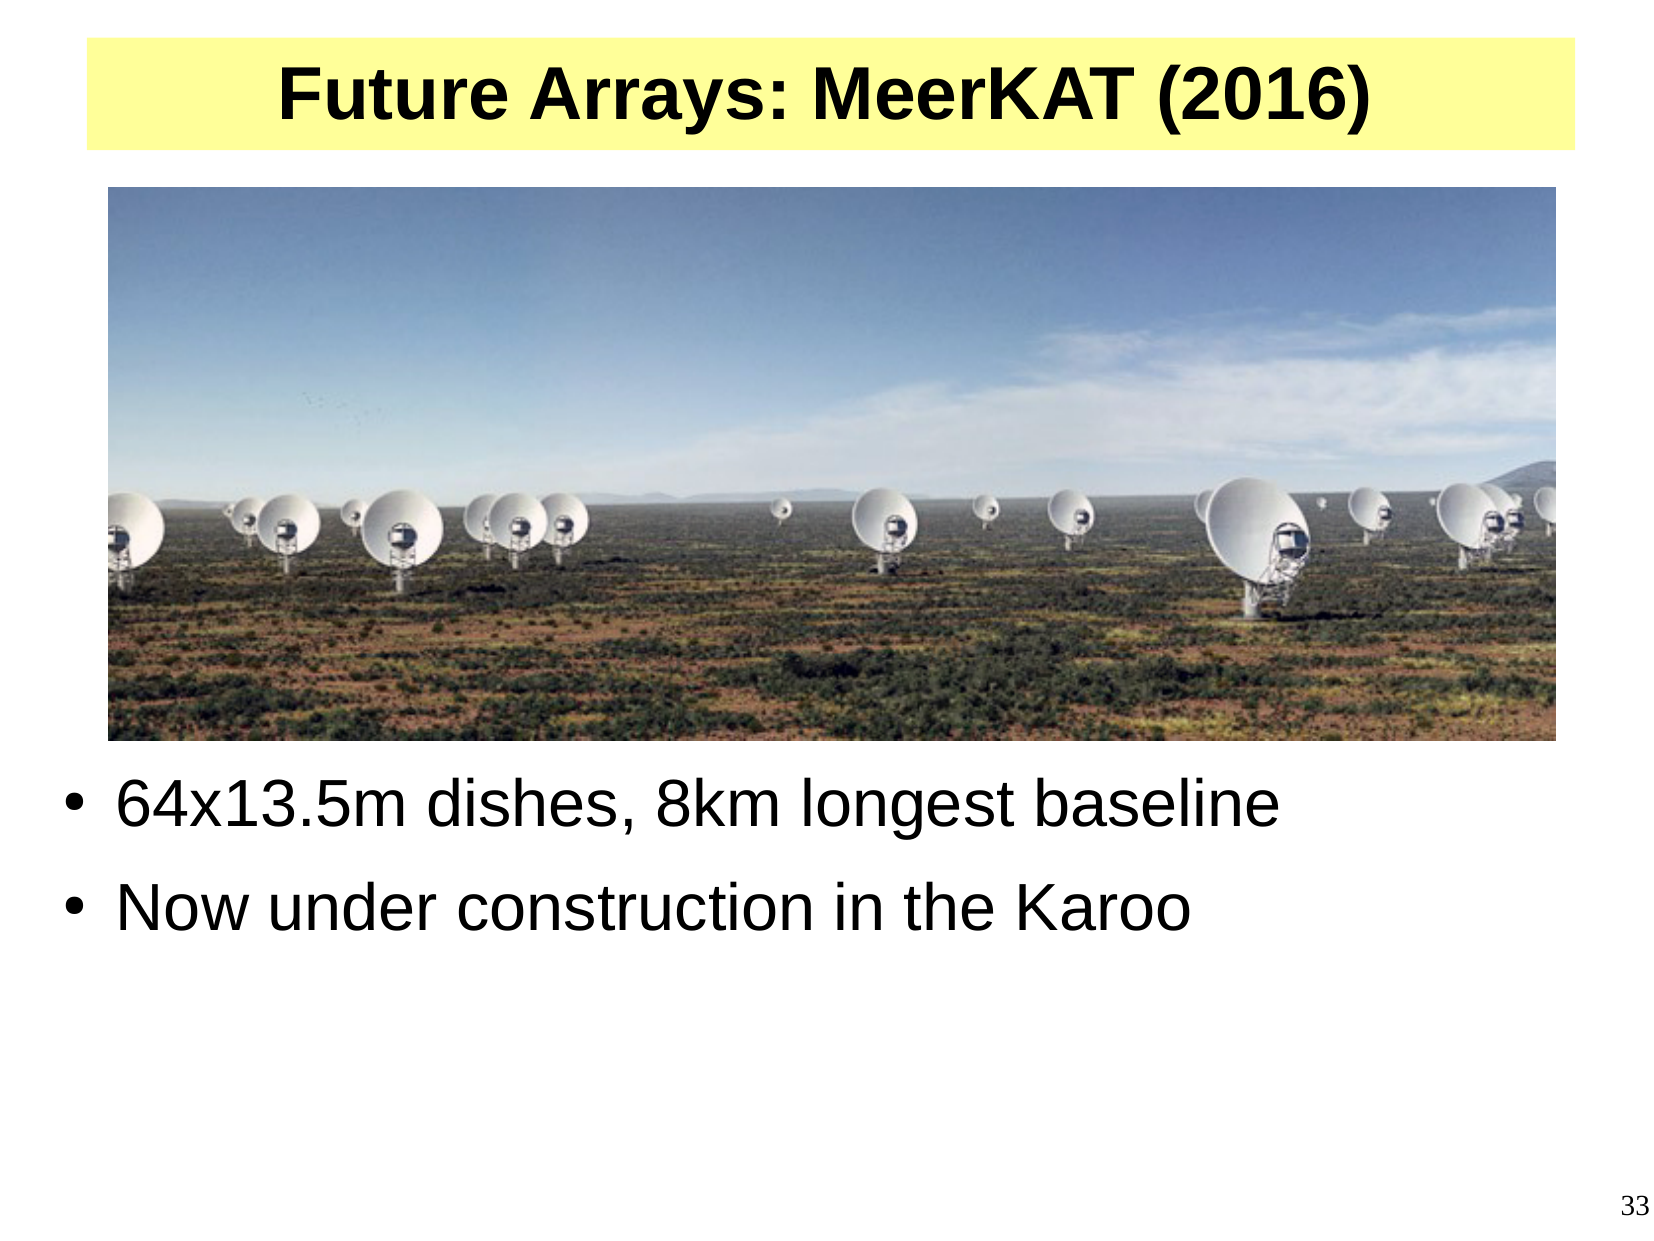

# Future Arrays: MeerKAT (2016)
64x13.5m dishes, 8km longest baseline
Now under construction in the Karoo
33